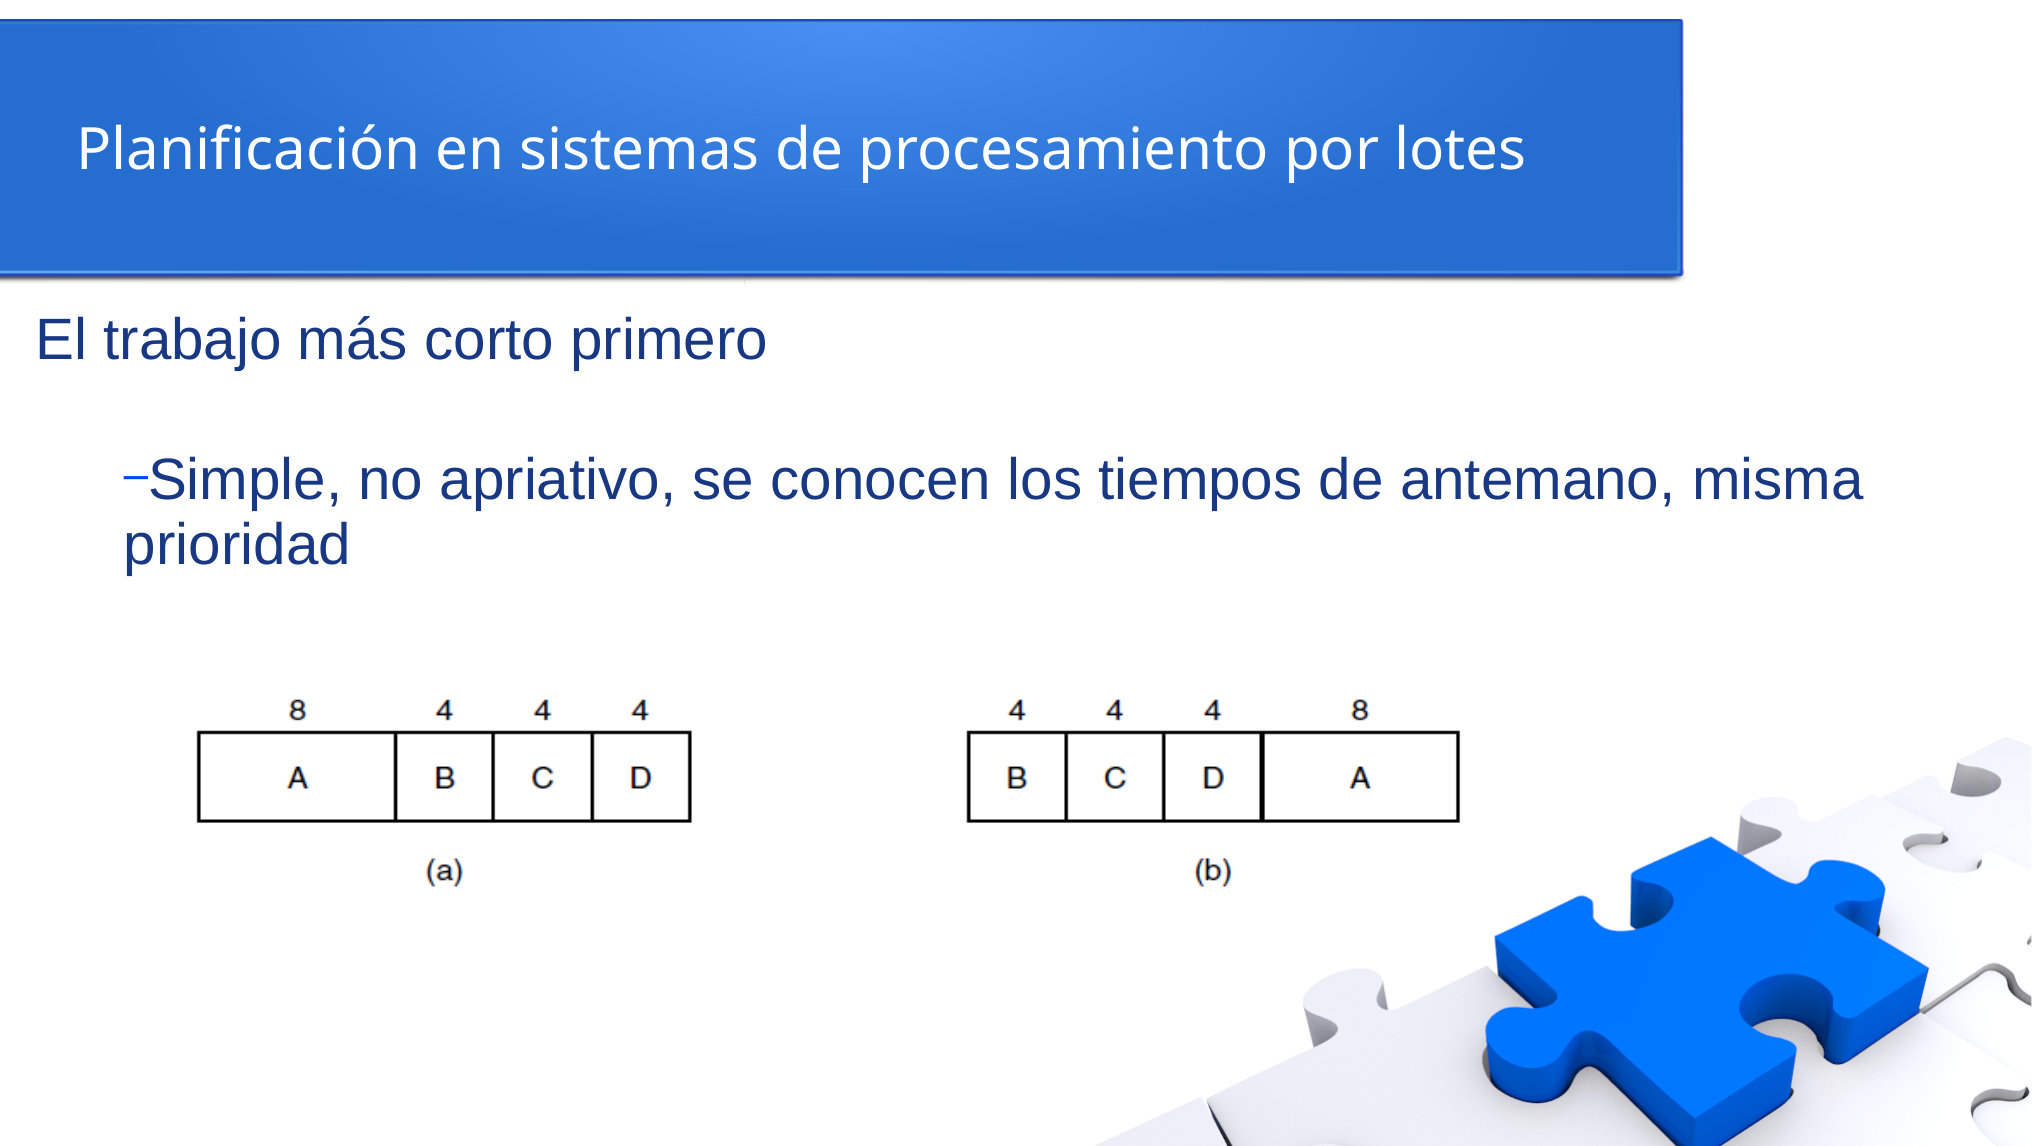

Planificación en sistemas de procesamiento por lotes
El trabajo más corto primero
Simple, no apriativo, se conocen los tiempos de antemano, misma prioridad
# Clean & simple